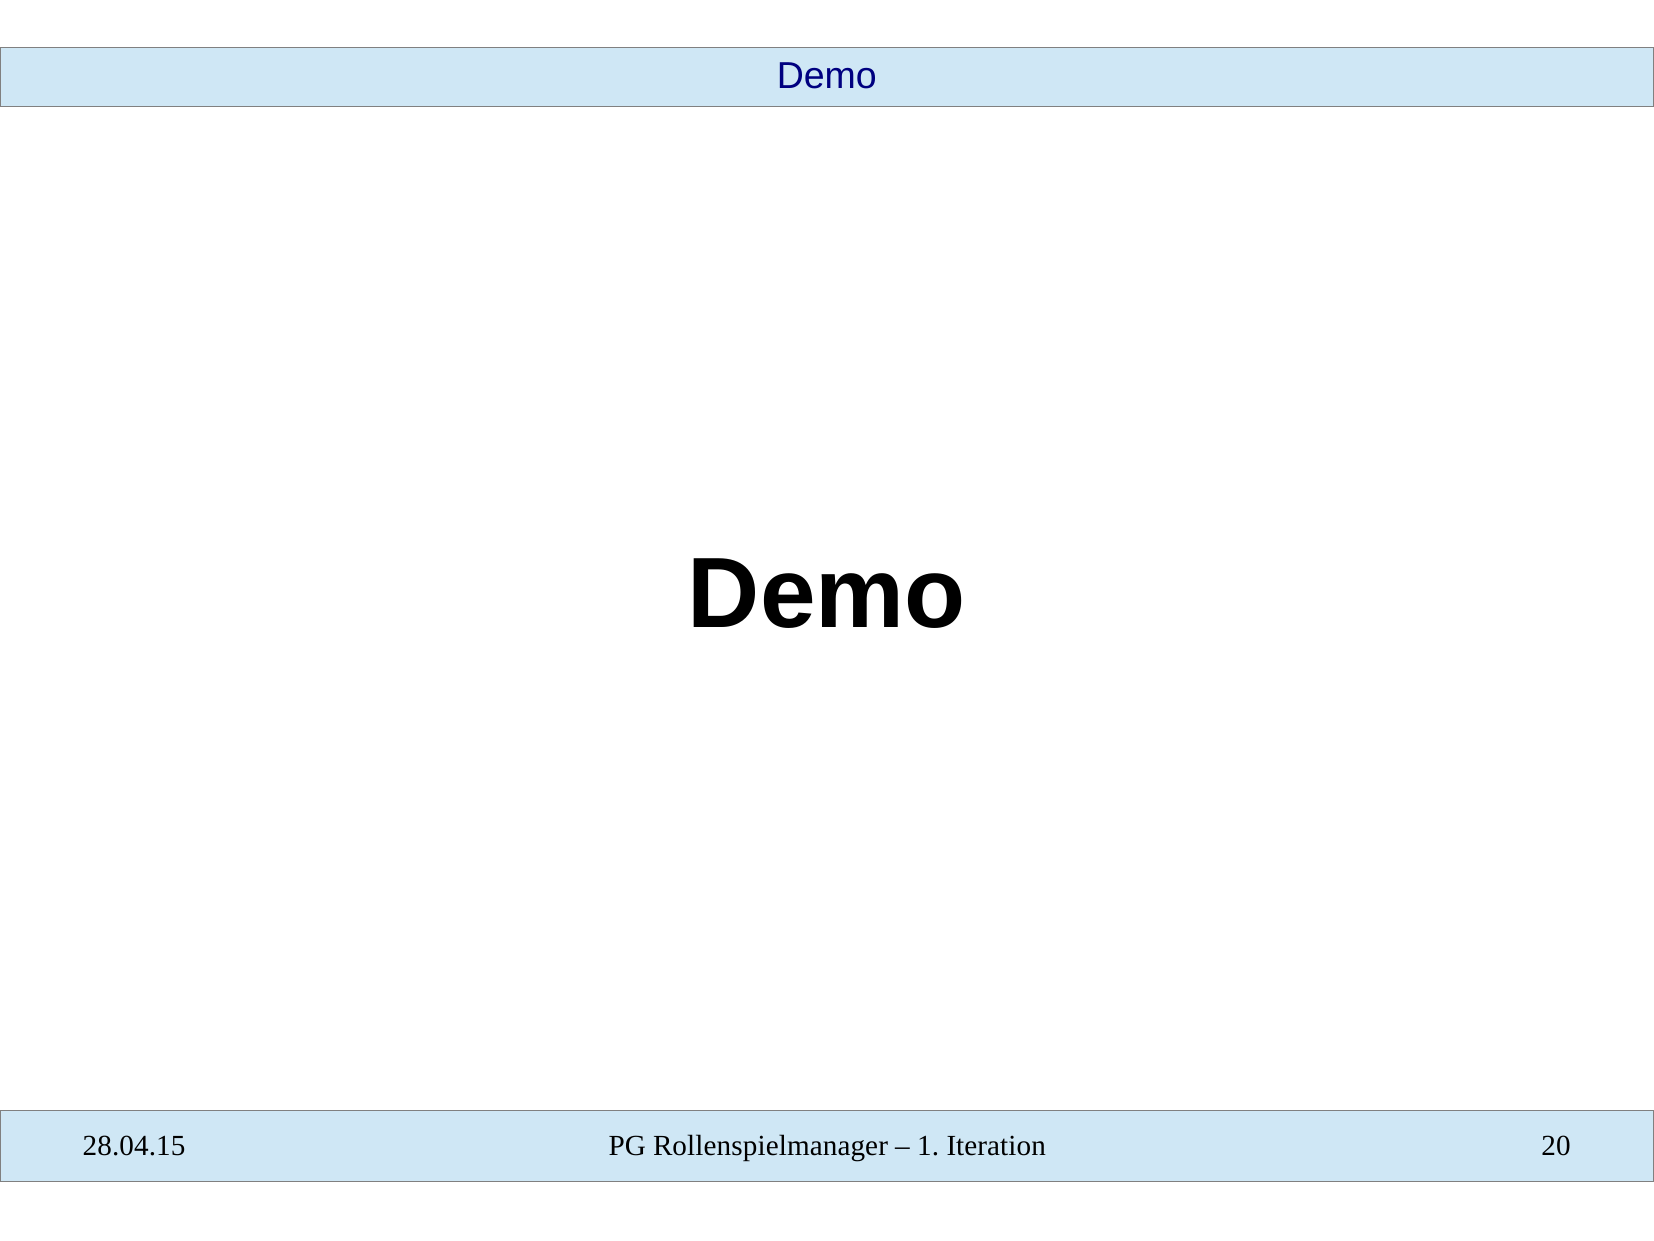

Demo
# Demo
28.04.15
PG Rollenspielmanager - 1. Iteration
20